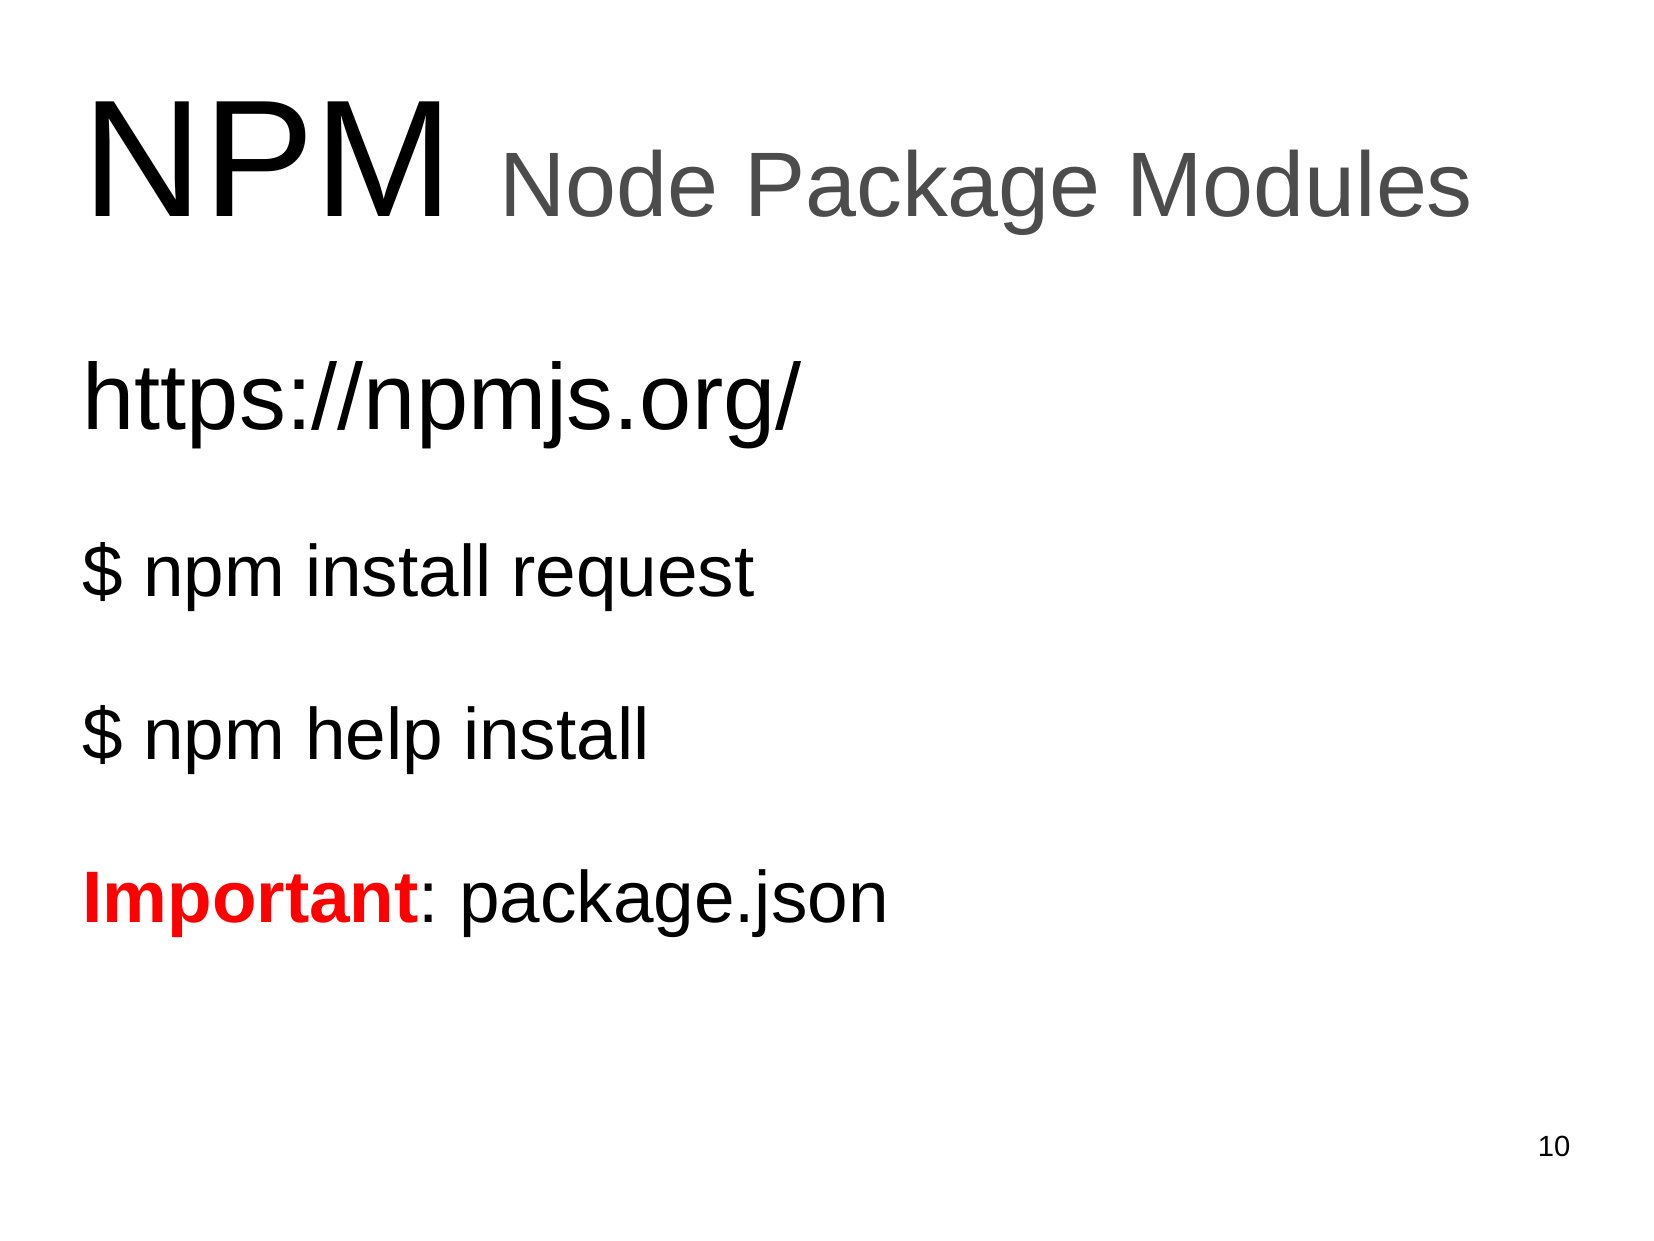

# NPM Node Package Modules
https://npmjs.org/
$ npm install request
$ npm help install
Important: package.json
10